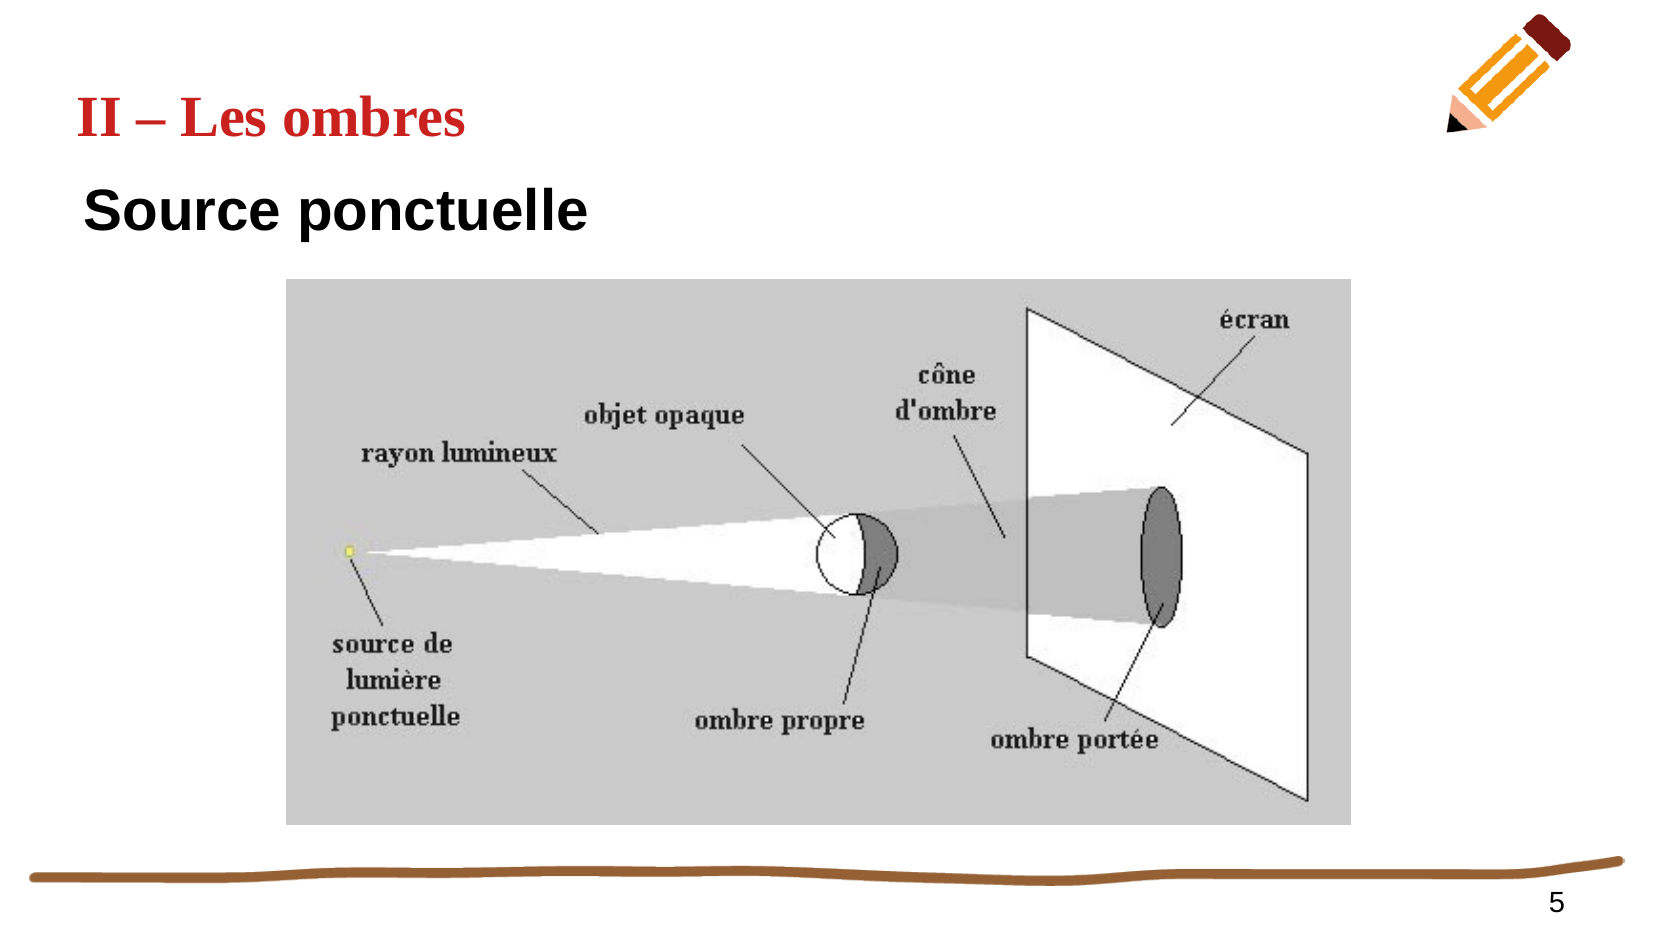

# II – Les ombres
Source ponctuelle
5